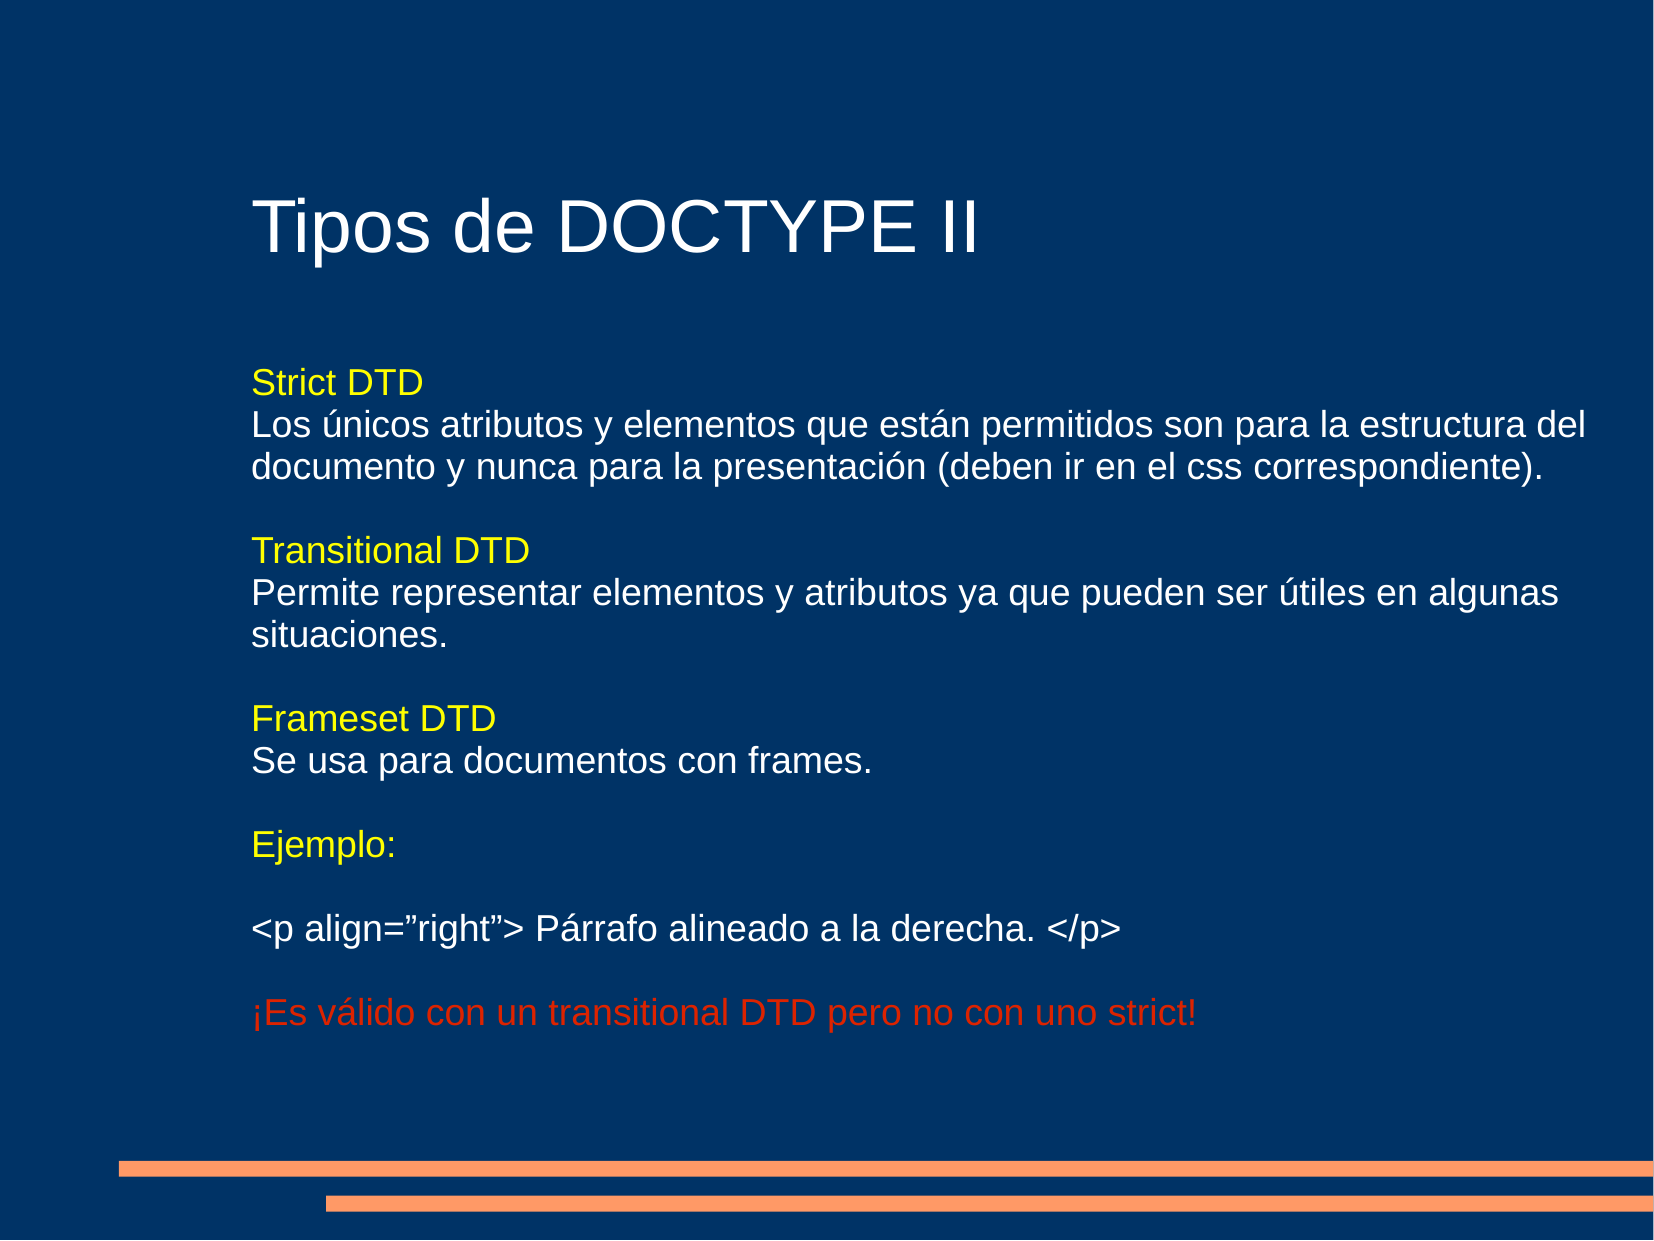

Tipos de DOCTYPE II
Strict DTD
Los únicos atributos y elementos que están permitidos son para la estructura del documento y nunca para la presentación (deben ir en el css correspondiente).
Transitional DTD
Permite representar elementos y atributos ya que pueden ser útiles en algunas situaciones.
Frameset DTD
Se usa para documentos con frames.
Ejemplo:
<p align=”right”> Párrafo alineado a la derecha. </p>
¡Es válido con un transitional DTD pero no con uno strict!